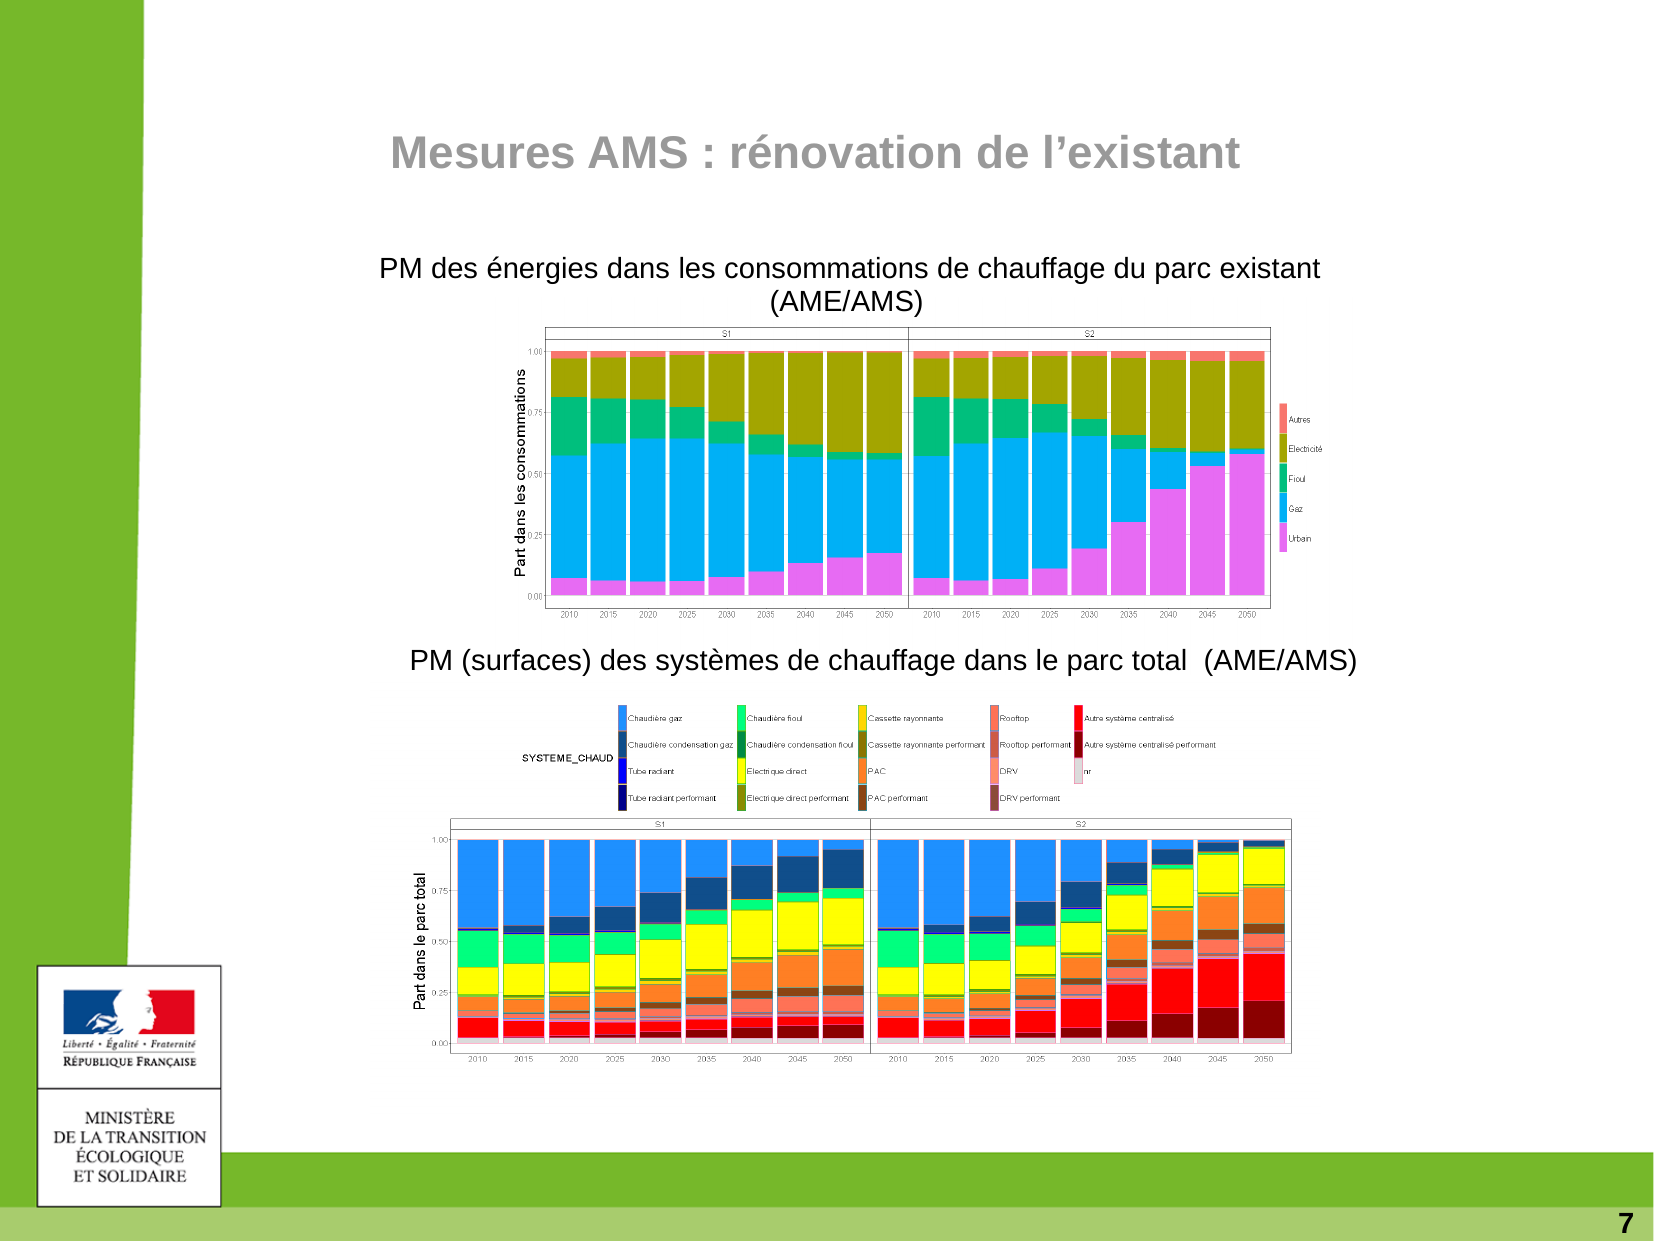

# Mesures AMS : rénovation de l’existant
PM des énergies dans les consommations de chauffage du parc existant (AME/AMS)
PM (surfaces) des systèmes de chauffage dans le parc total (AME/AMS)